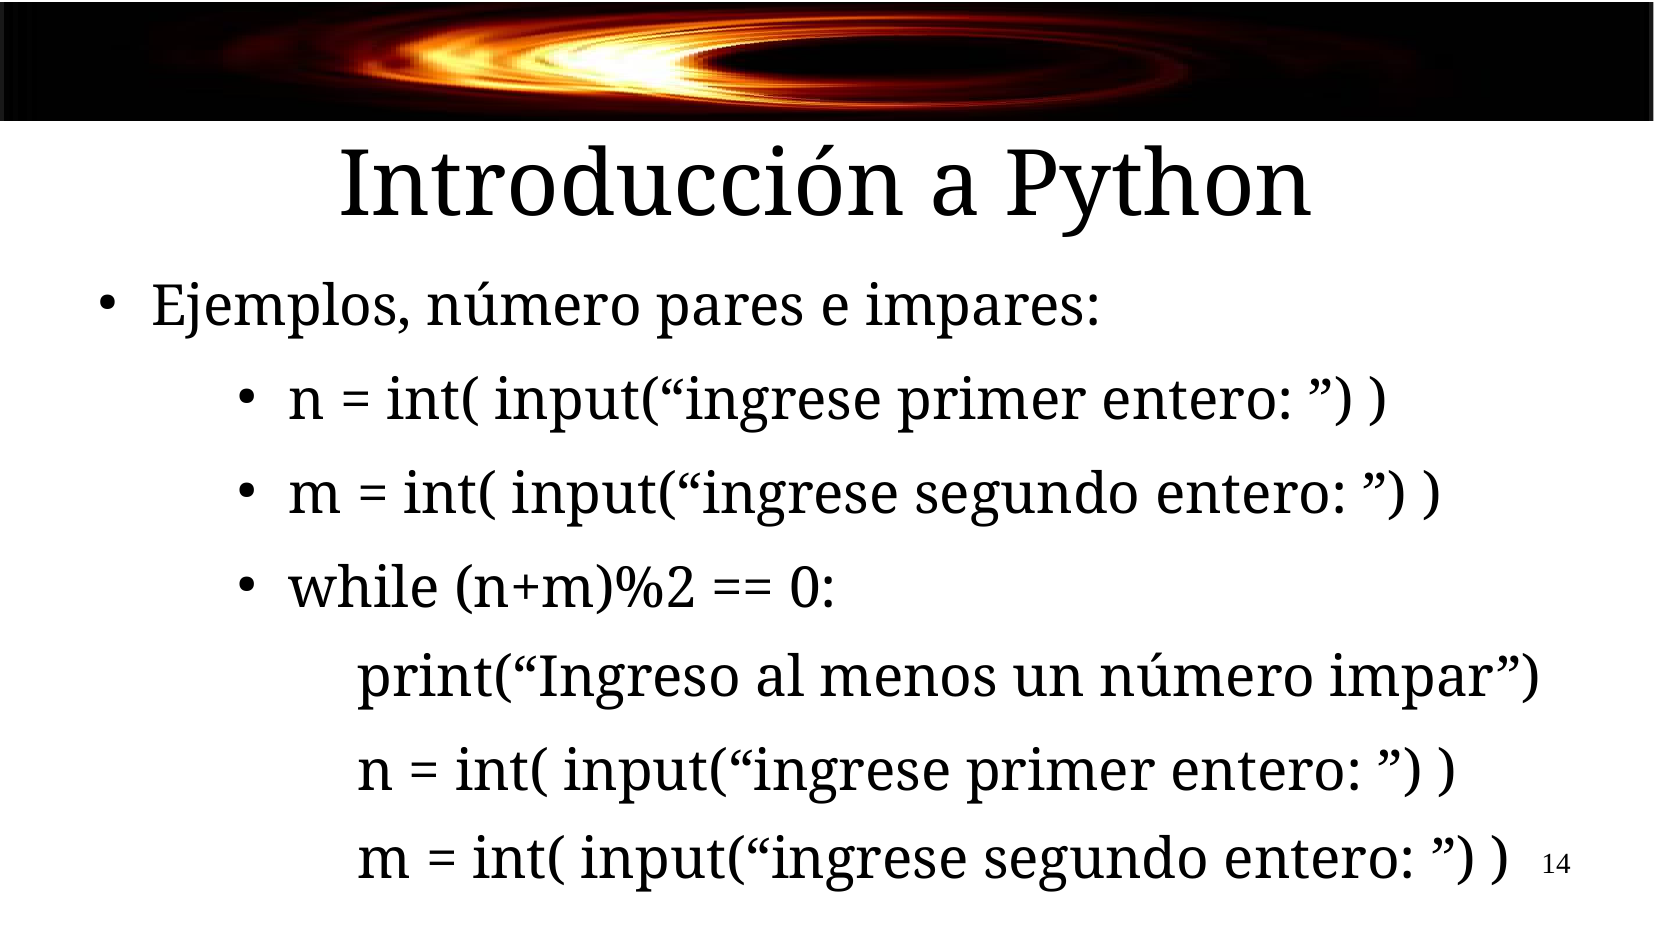

Introducción a Python
# Ejemplos, número pares e impares:
n = int( input(“ingrese primer entero: ”) )
m = int( input(“ingrese segundo entero: ”) )
while (n+m)%2 == 0:
print(“Ingreso al menos un número impar”)
n = int( input(“ingrese primer entero: ”) )
m = int( input(“ingrese segundo entero: ”) )
14